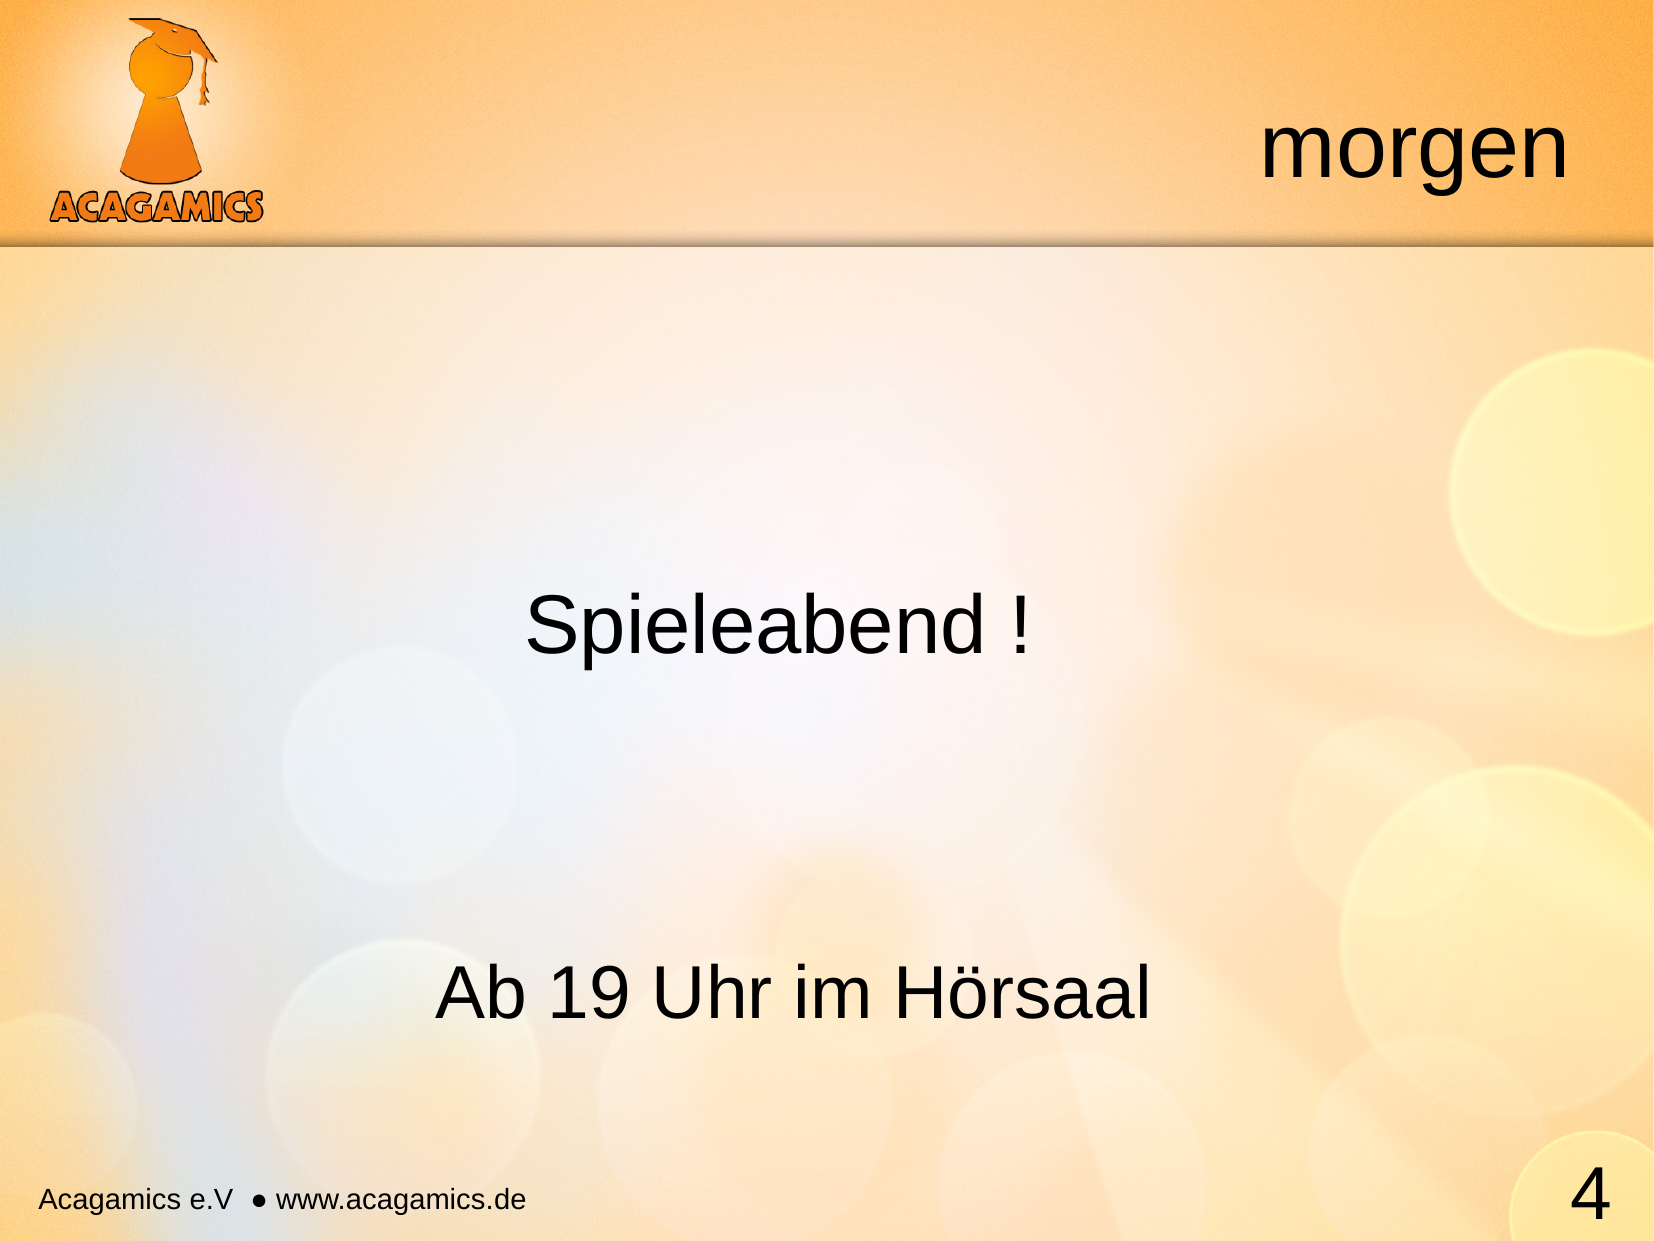

# morgen
 Spieleabend !
 Ab 19 Uhr im Hörsaal
4